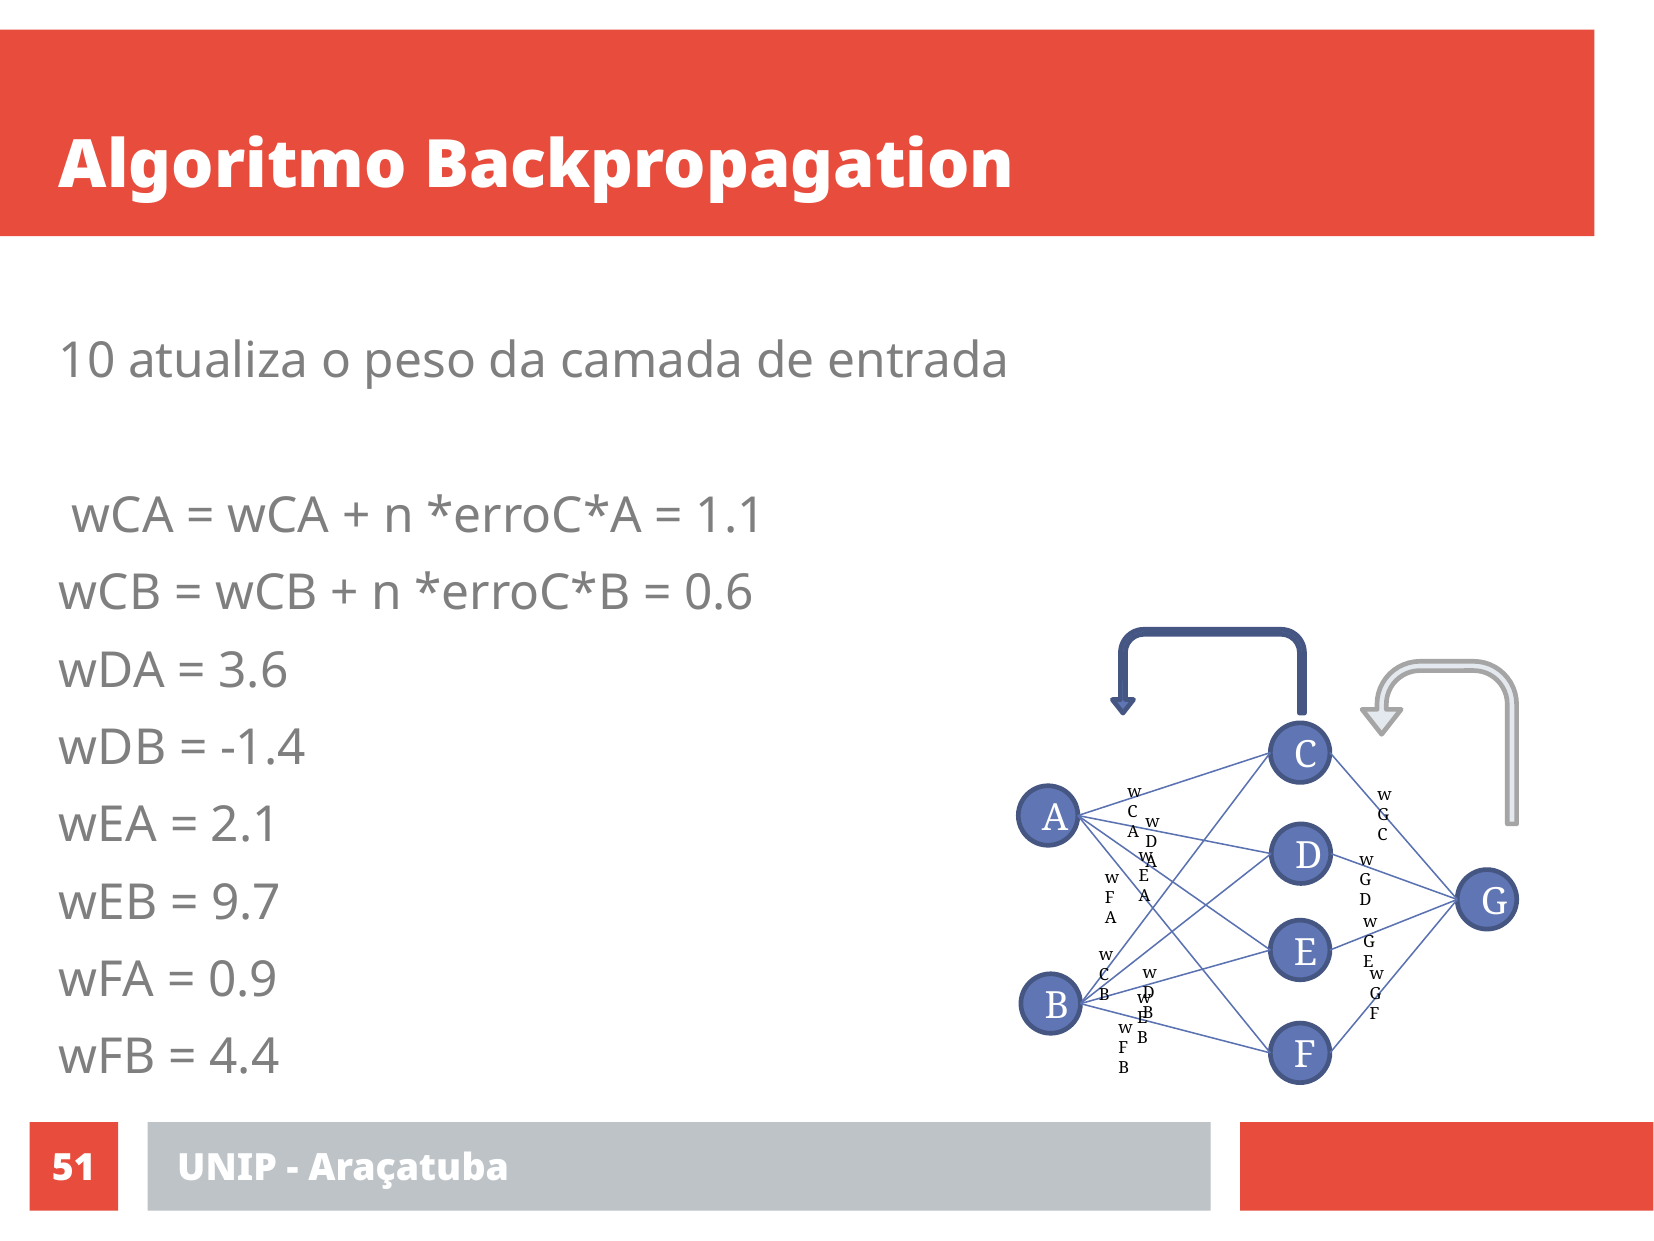

#
Algoritmo Backpropagation
10 atualiza o peso da camada de entrada
 wCA = wCA + n *erroC*A = 1.1
wCB = wCB + n *erroC*B = 0.6
wDA = 3.6
wDB = -1.4
wEA = 2.1
wEB = 9.7
wFA = 0.9
wFB = 4.4
C
wCA
wGC
A
wDA
D
wEA
wGD
wFA
G
wGE
E
wCB
wDB
wGF
B
wEB
wFB
F
51
UNIP - Araçatuba